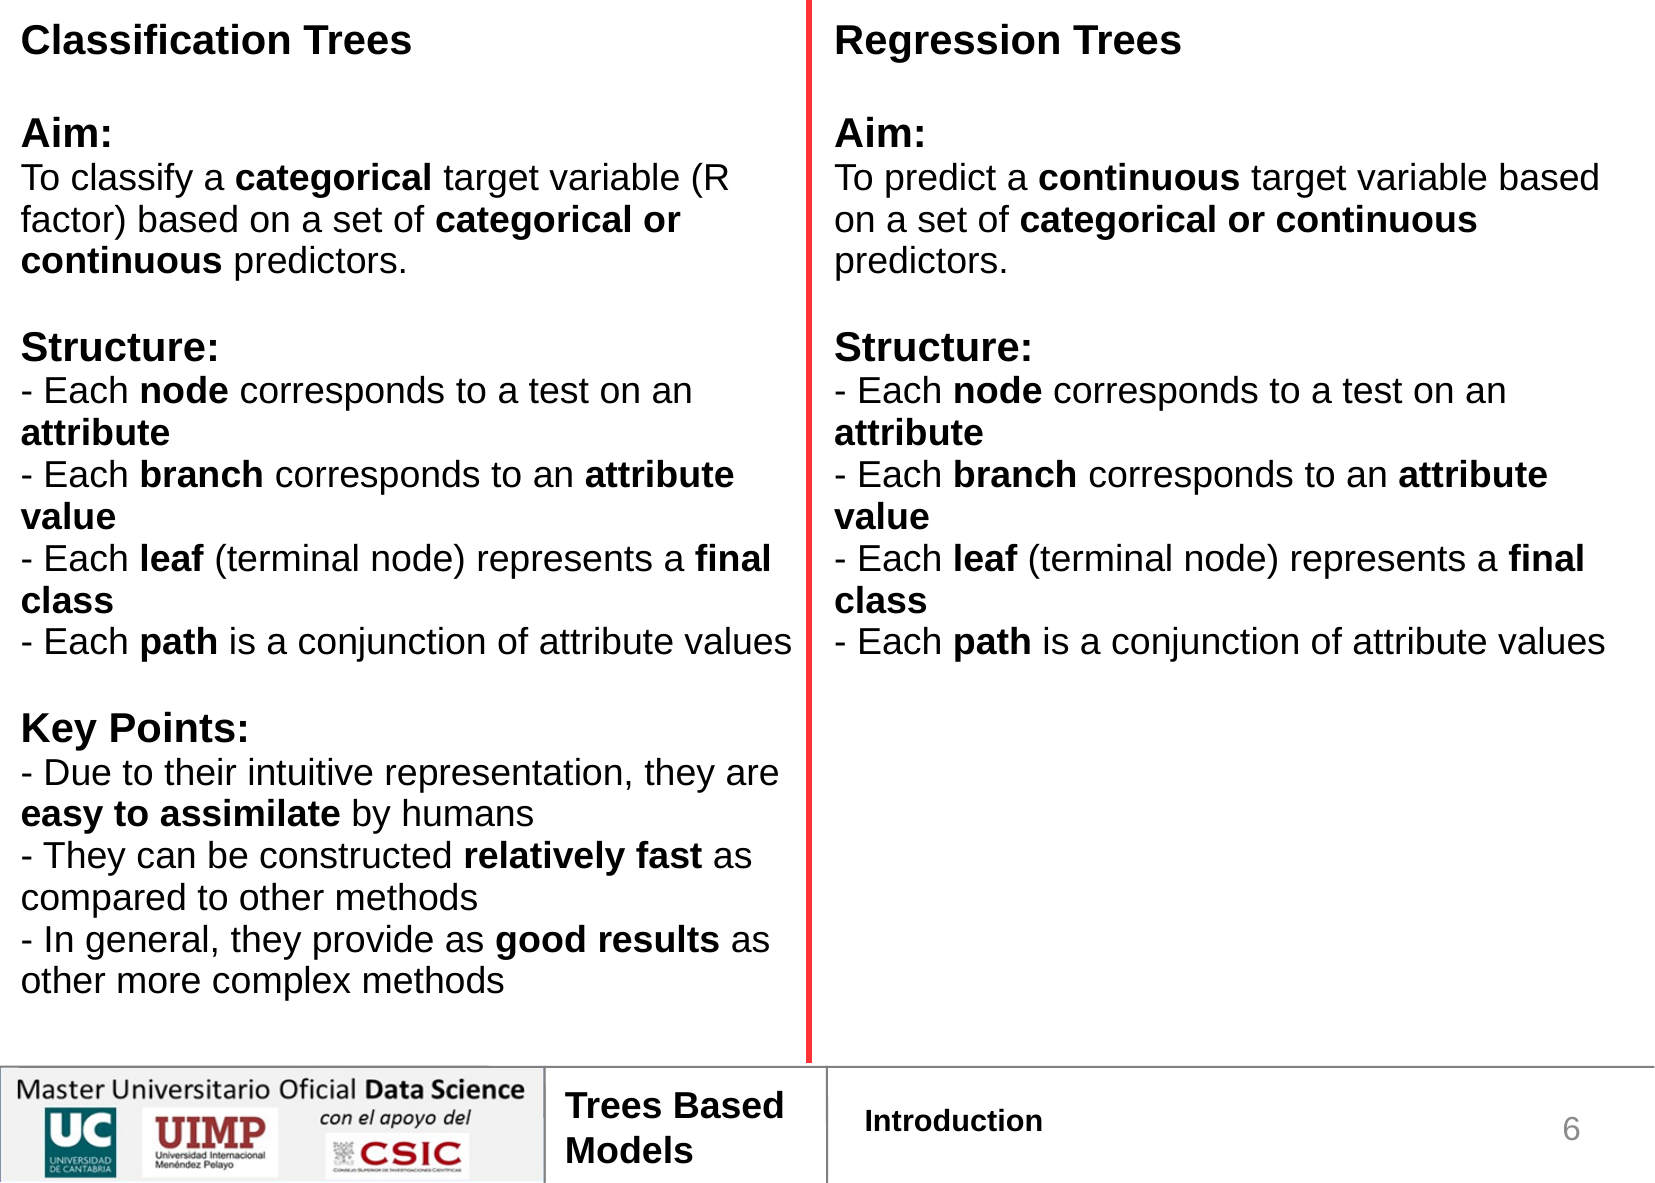

Classification Trees
Aim:
To classify a categorical target variable (R factor) based on a set of categorical or continuous predictors.
Structure:
- Each node corresponds to a test on an attribute
- Each branch corresponds to an attribute value
- Each leaf (terminal node) represents a final class
- Each path is a conjunction of attribute values
Key Points:
- Due to their intuitive representation, they are easy to assimilate by humans
- They can be constructed relatively fast as compared to other methods
- In general, they provide as good results as other more complex methods
Regression Trees
Aim:
To predict a continuous target variable based on a set of categorical or continuous predictors.
Structure:
- Each node corresponds to a test on an attribute
- Each branch corresponds to an attribute value
- Each leaf (terminal node) represents a final class
- Each path is a conjunction of attribute values
Introduction